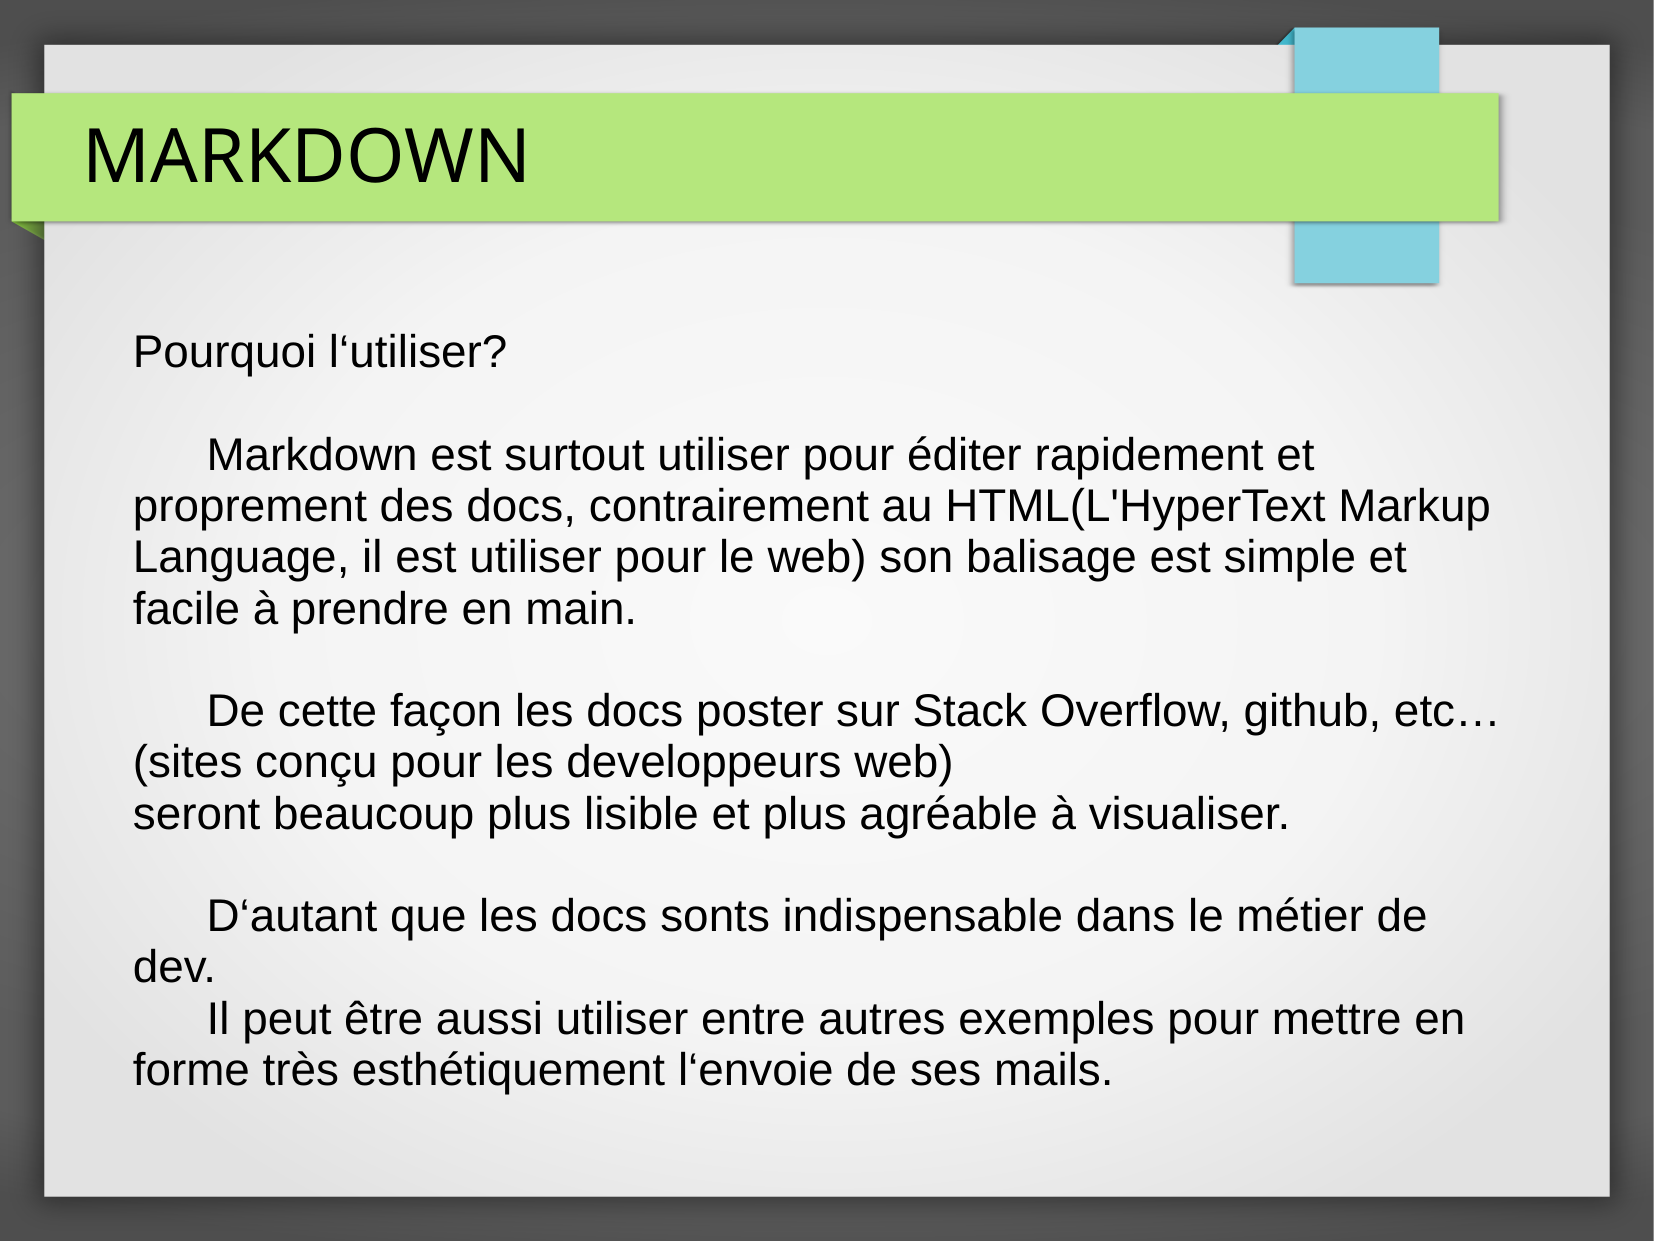

# MARKDOWN
Pourquoi l‘utiliser?
	Markdown est surtout utiliser pour éditer rapidement et proprement des docs, contrairement au HTML(L'HyperText Markup Language, il est utiliser pour le web) son balisage est simple et facile à prendre en main.
	De cette façon les docs poster sur Stack Overflow, github, etc…(sites conçu pour les developpeurs web)
seront beaucoup plus lisible et plus agréable à visualiser.
	D‘autant que les docs sonts indispensable dans le métier de dev.
	Il peut être aussi utiliser entre autres exemples pour mettre en forme très esthétiquement l‘envoie de ses mails.